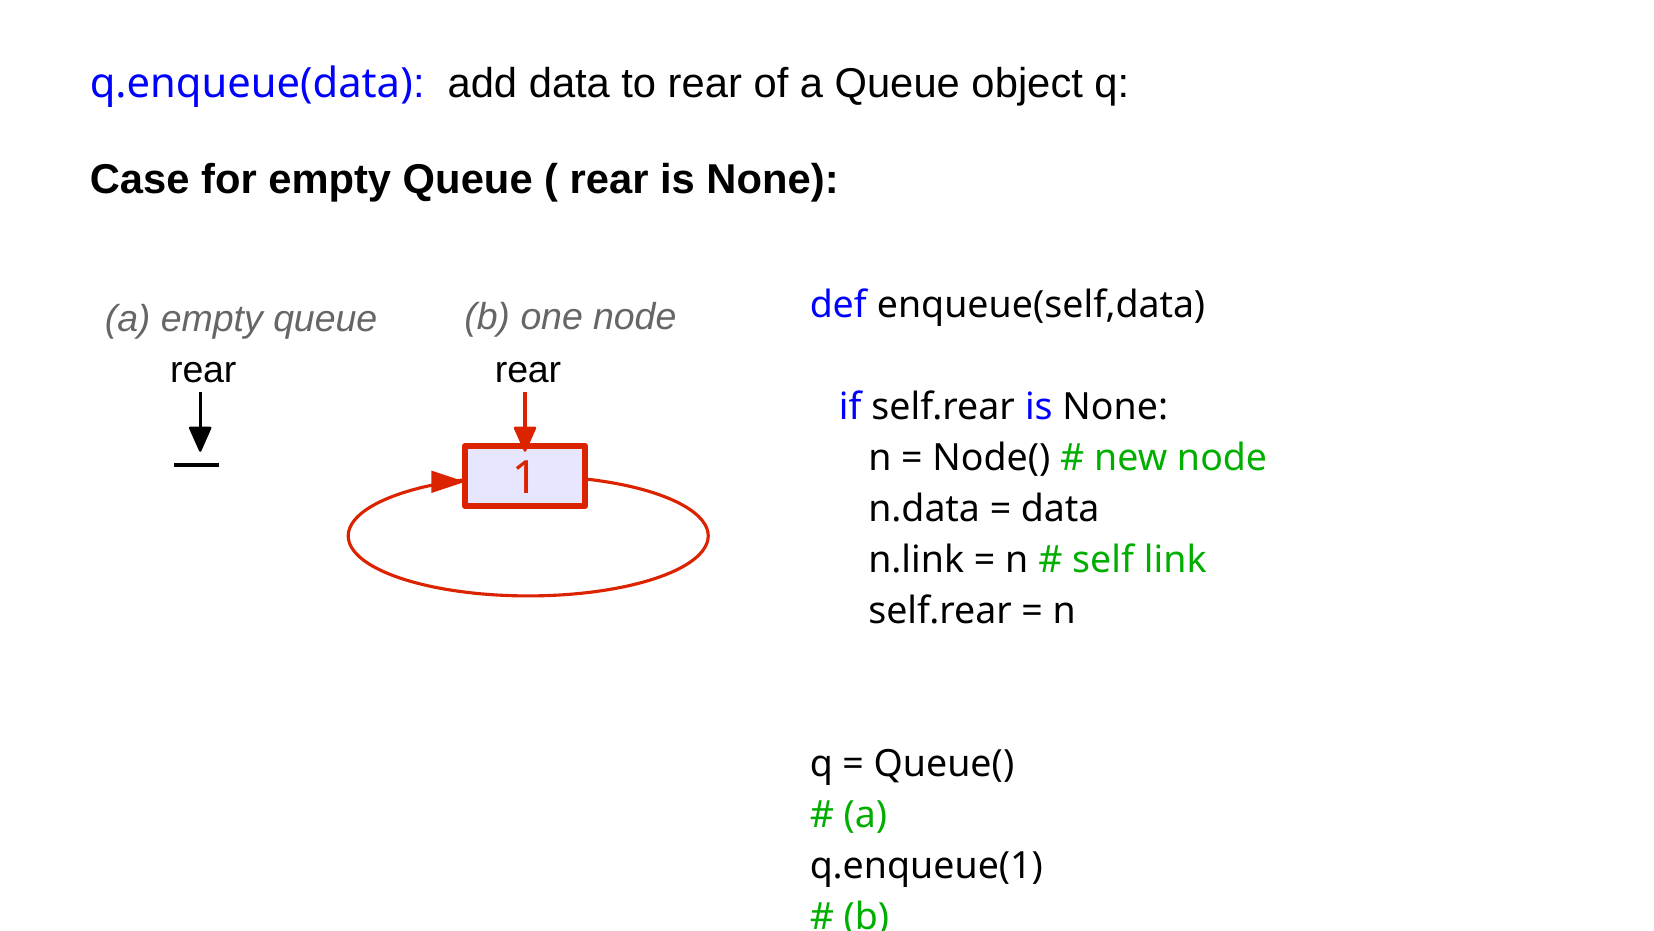

q.enqueue(data): add data to rear of a Queue object q:
Case for empty Queue ( rear is None):
def enqueue(self,data)
 if self.rear is None:
 n = Node() # new node
 n.data = data
 n.link = n # self link
 self.rear = n
q = Queue()
# (a)
q.enqueue(1)
# (b)
(b) one node
(a) empty queue
rear
rear
1